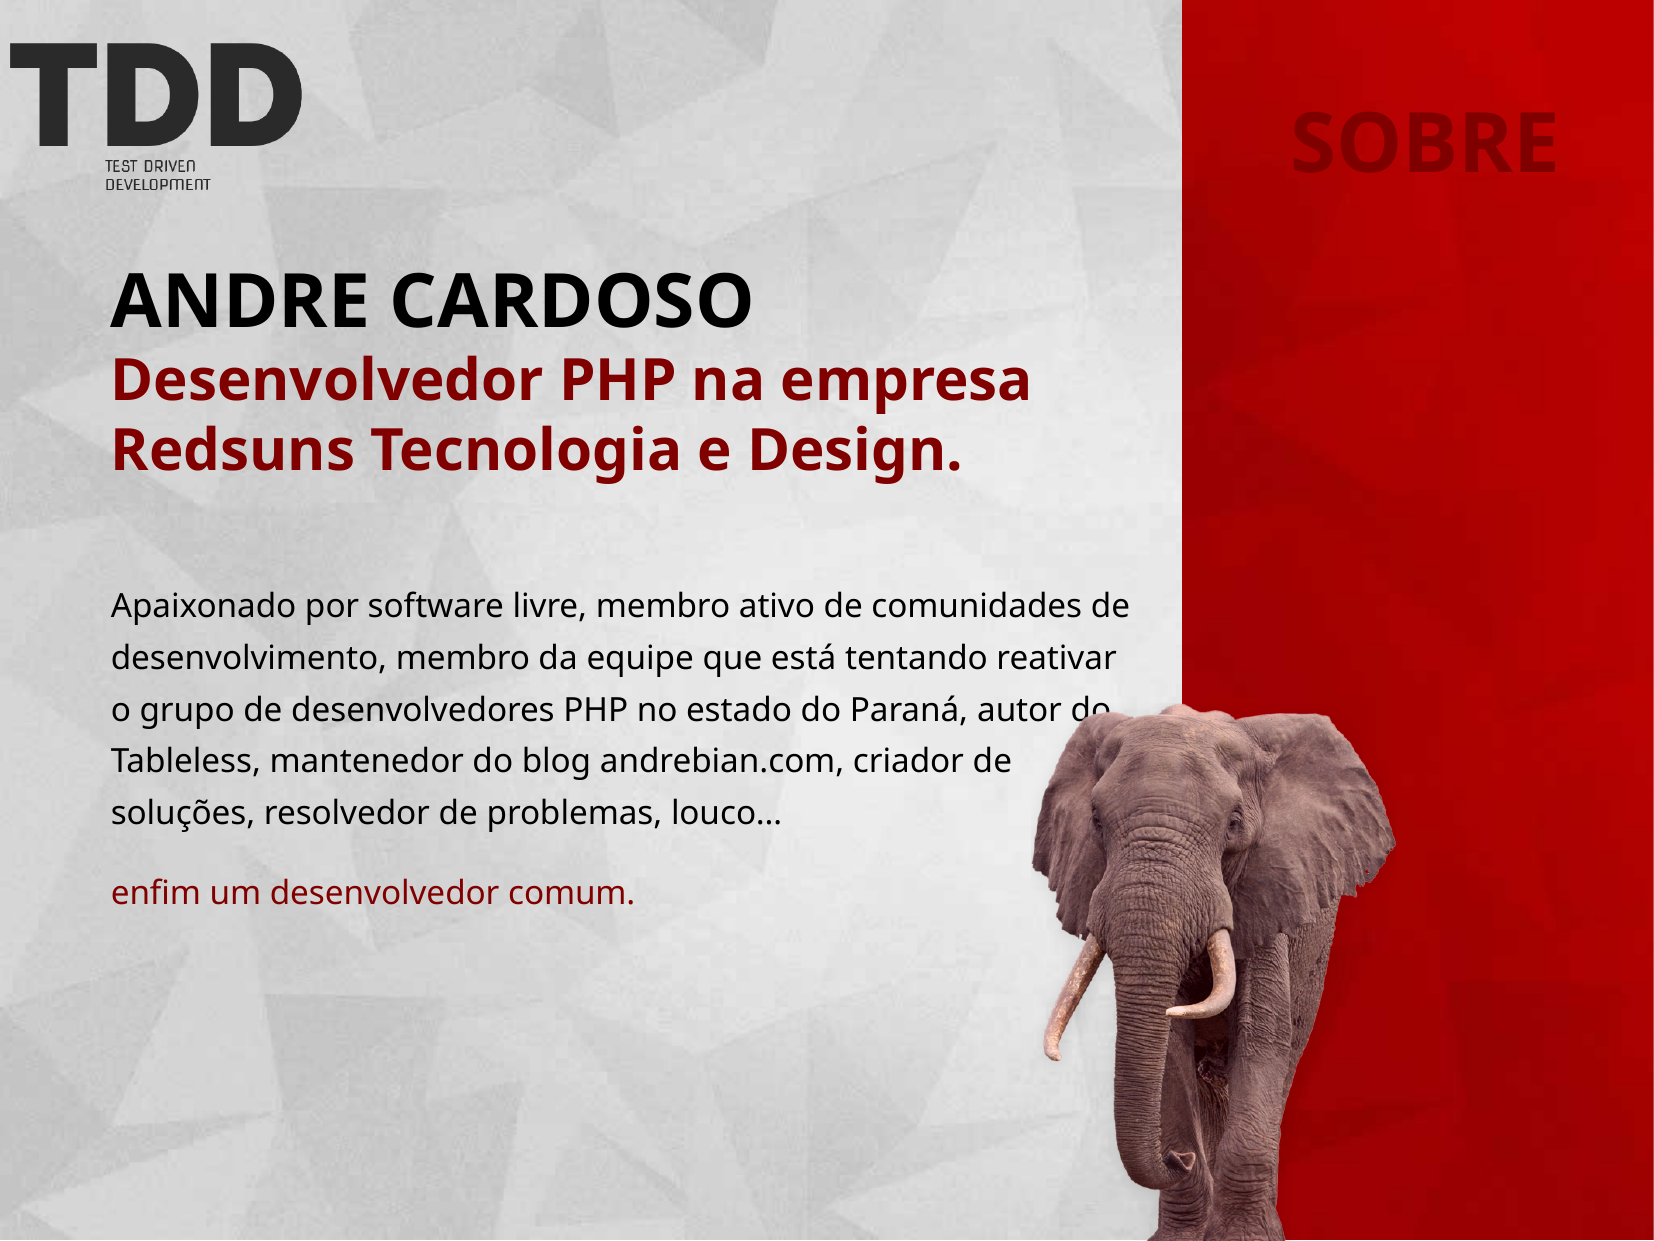

SOBRE
ANDRE CARDOSO
Desenvolvedor PHP na empresa Redsuns Tecnologia e Design.
Apaixonado por software livre, membro ativo de comunidades de desenvolvimento, membro da equipe que está tentando reativar o grupo de desenvolvedores PHP no estado do Paraná, autor do Tableless, mantenedor do blog andrebian.com, criador de soluções, resolvedor de problemas, louco…
enfim um desenvolvedor comum.